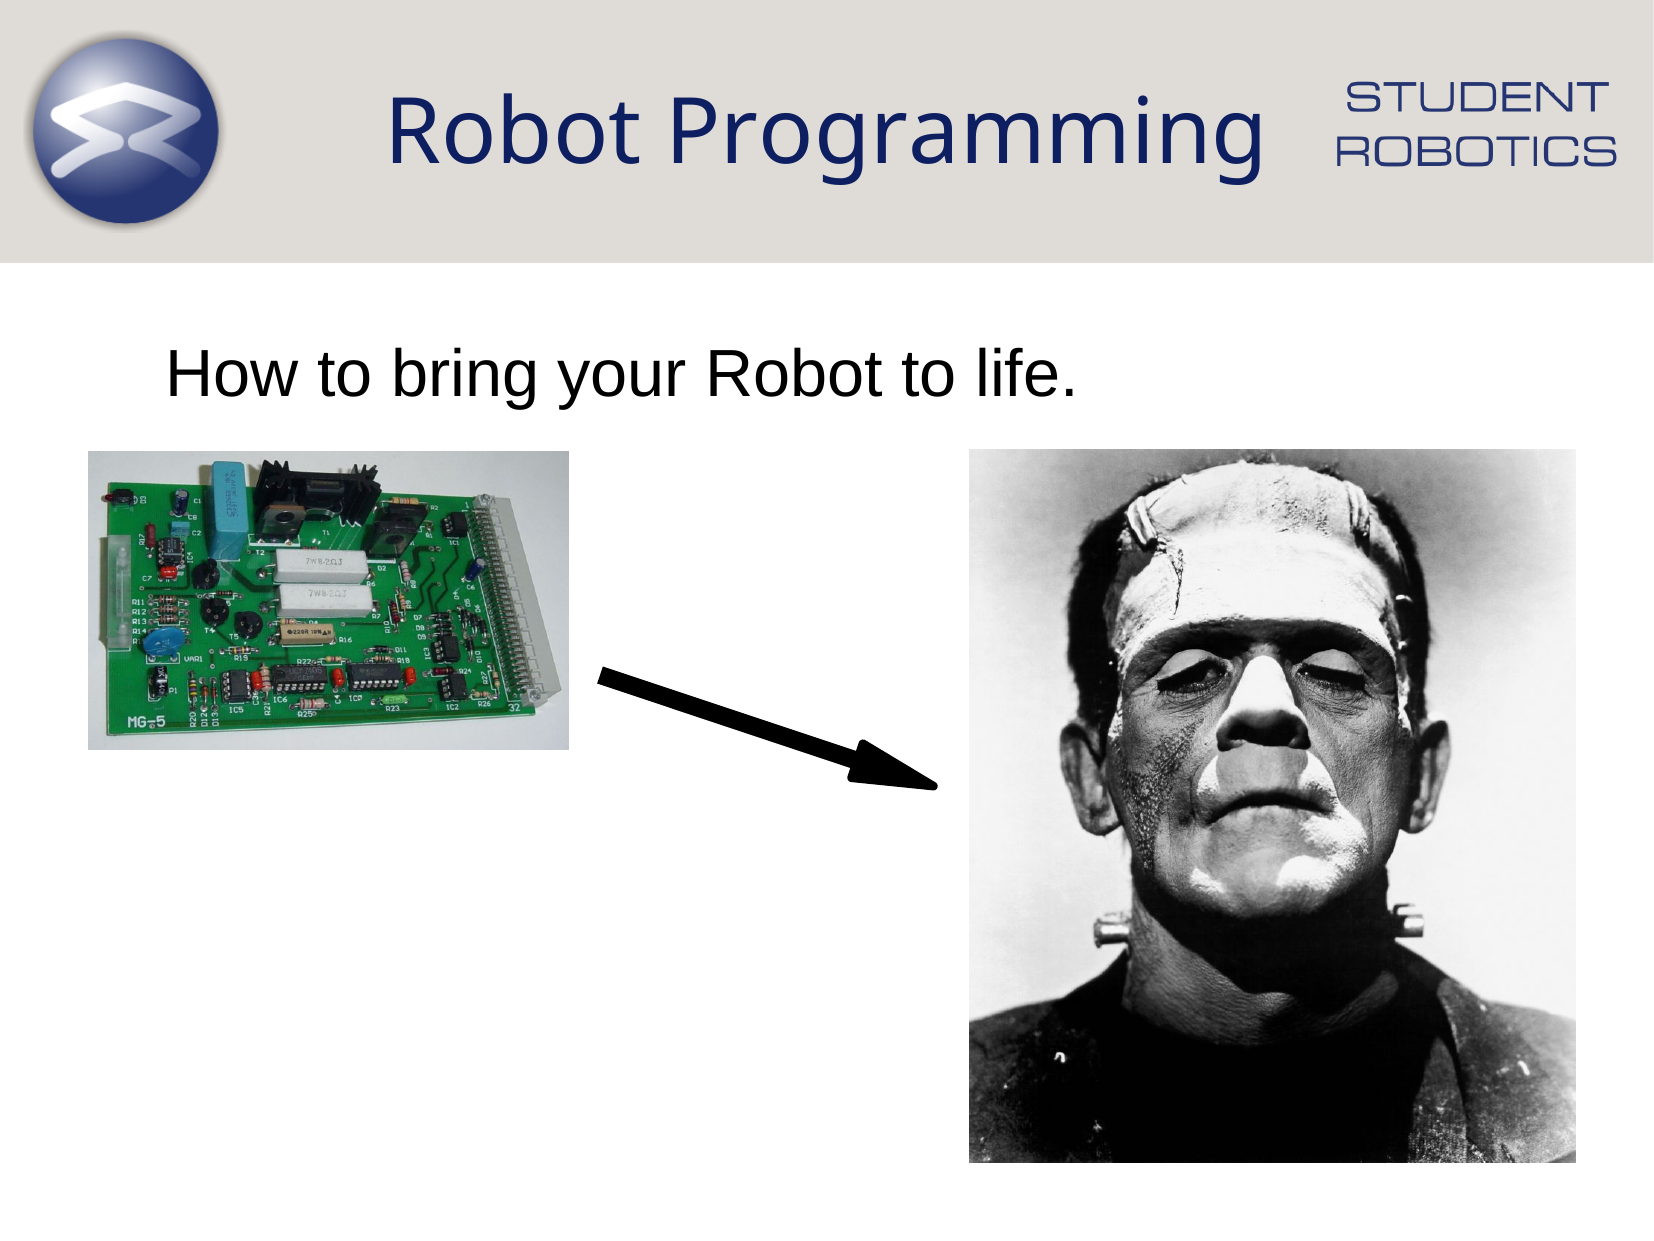

# Robot Programming
How to bring your Robot to life.